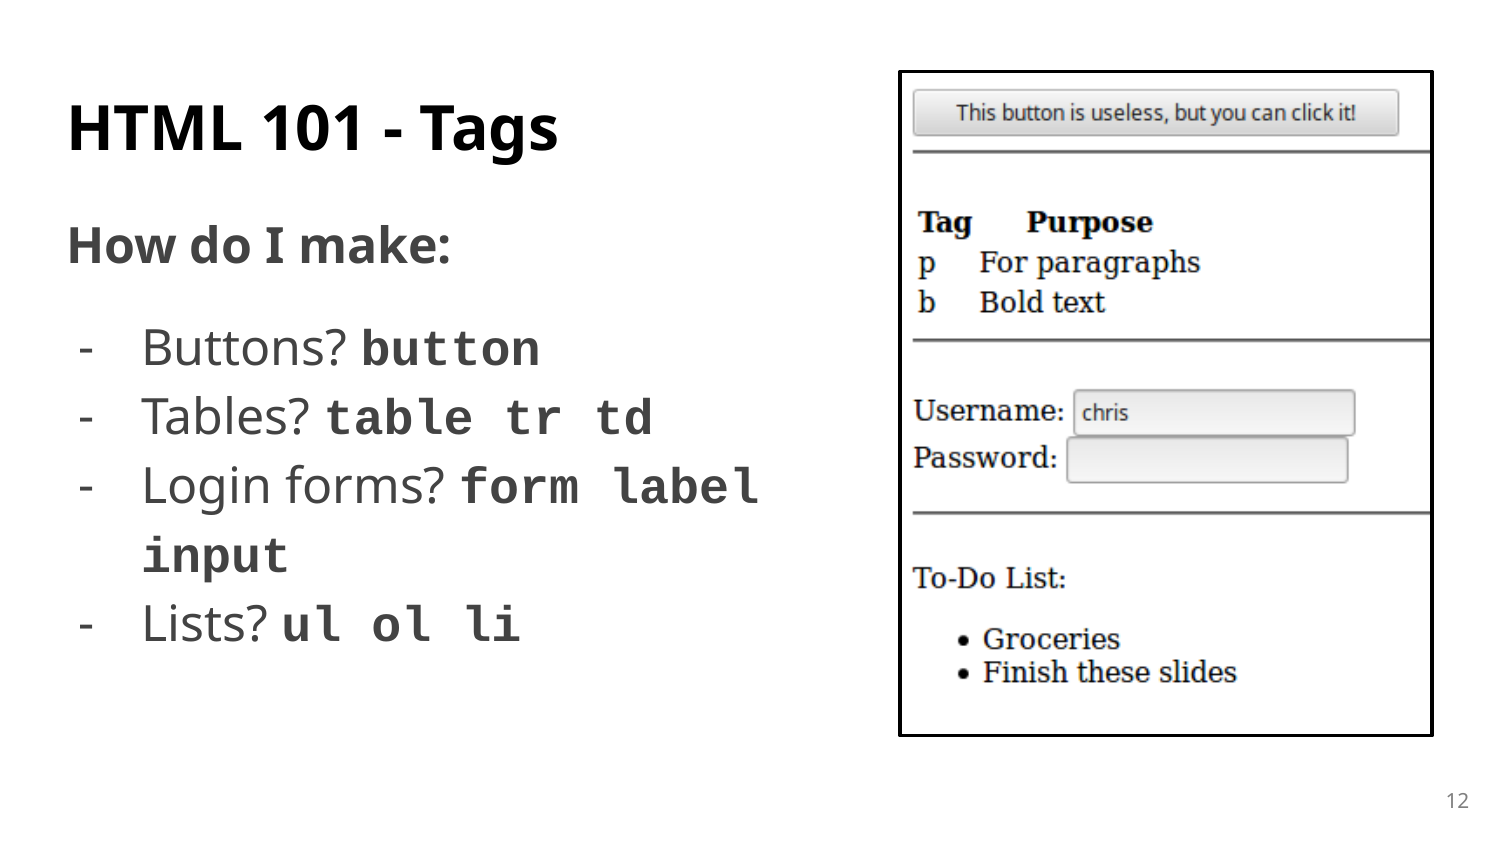

# HTML 101 - Tags
How do I make:
Buttons? button
Tables? table tr td
Login forms? form label input
Lists? ul ol li